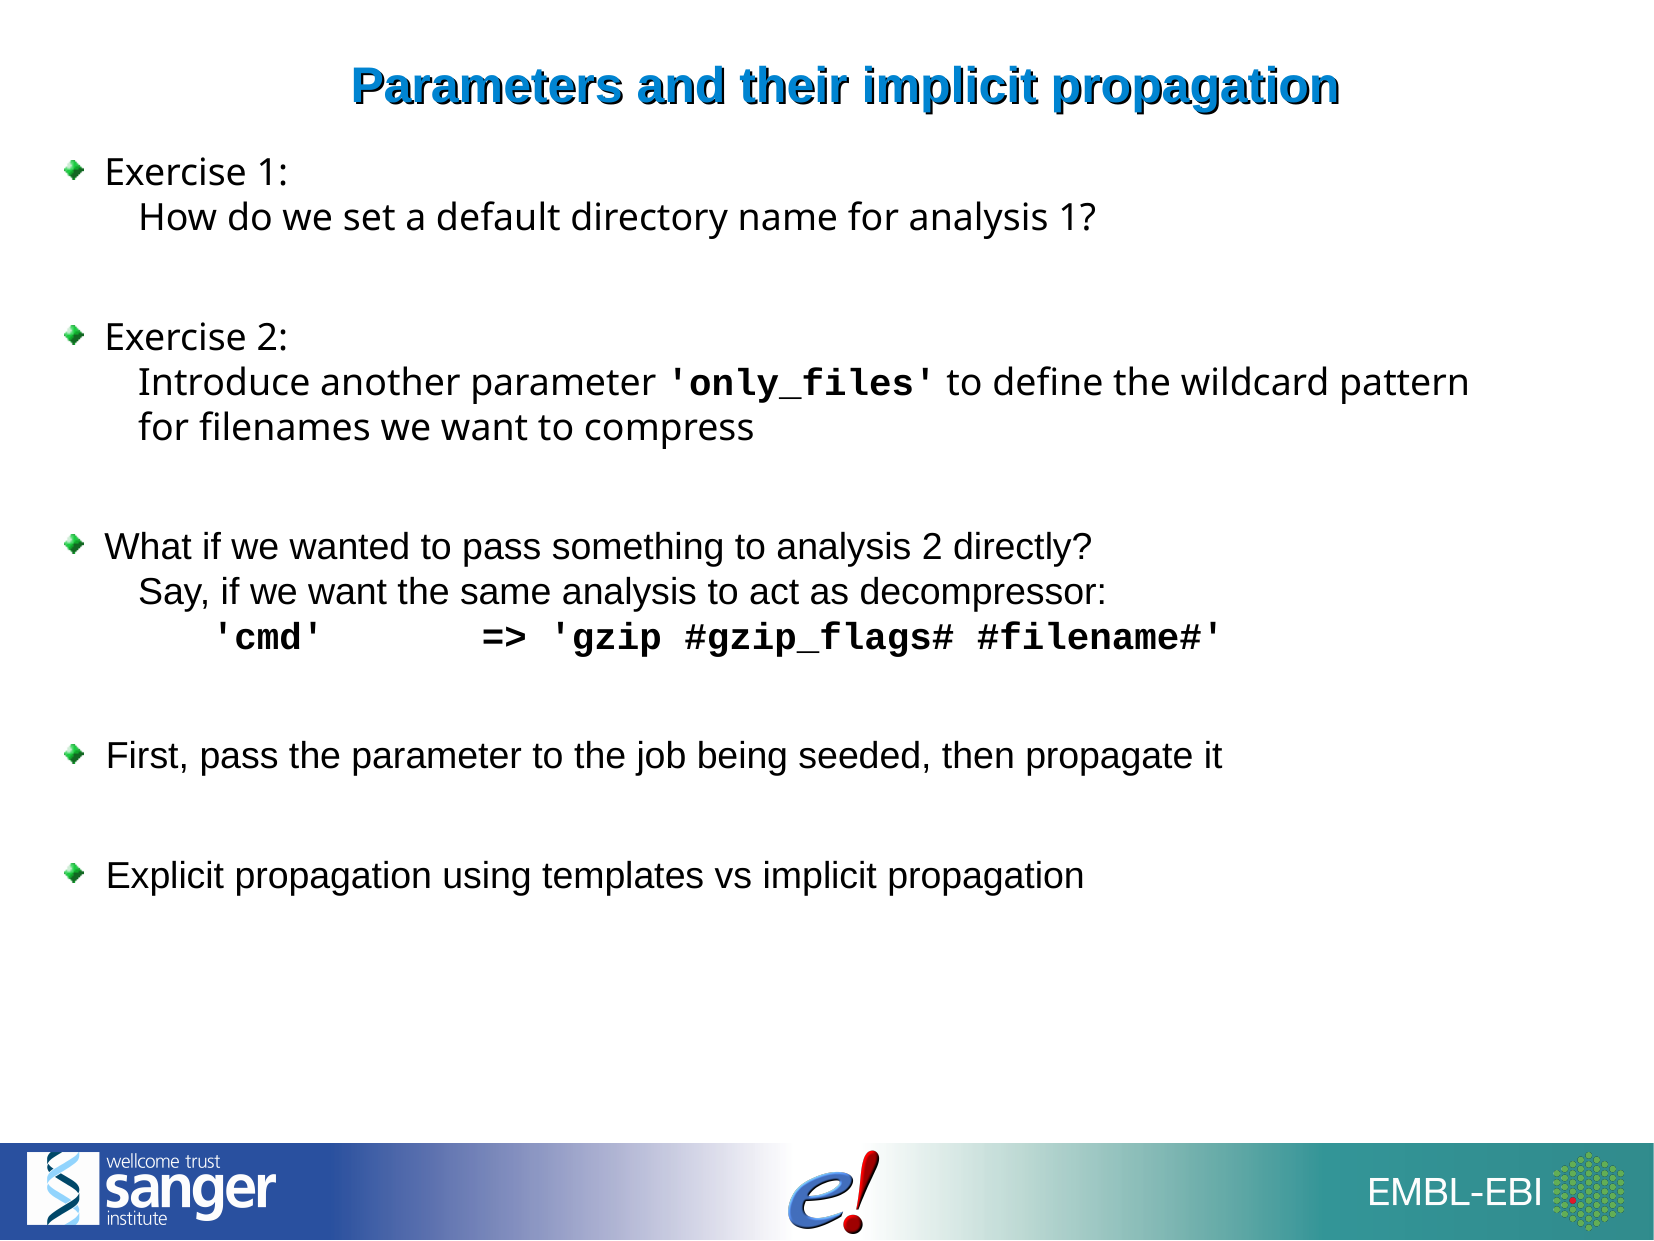

# Parameters and their implicit propagation
 Exercise 1:
	How do we set a default directory name for analysis 1?
 Exercise 2:
	Introduce another parameter 'only_files' to define the wildcard pattern
	for filenames we want to compress
 What if we wanted to pass something to analysis 2 directly?
	Say, if we want the same analysis to act as decompressor:
		'cmd' => 'gzip #gzip_flags# #filename#'
 First, pass the parameter to the job being seeded, then propagate it
 Explicit propagation using templates vs implicit propagation